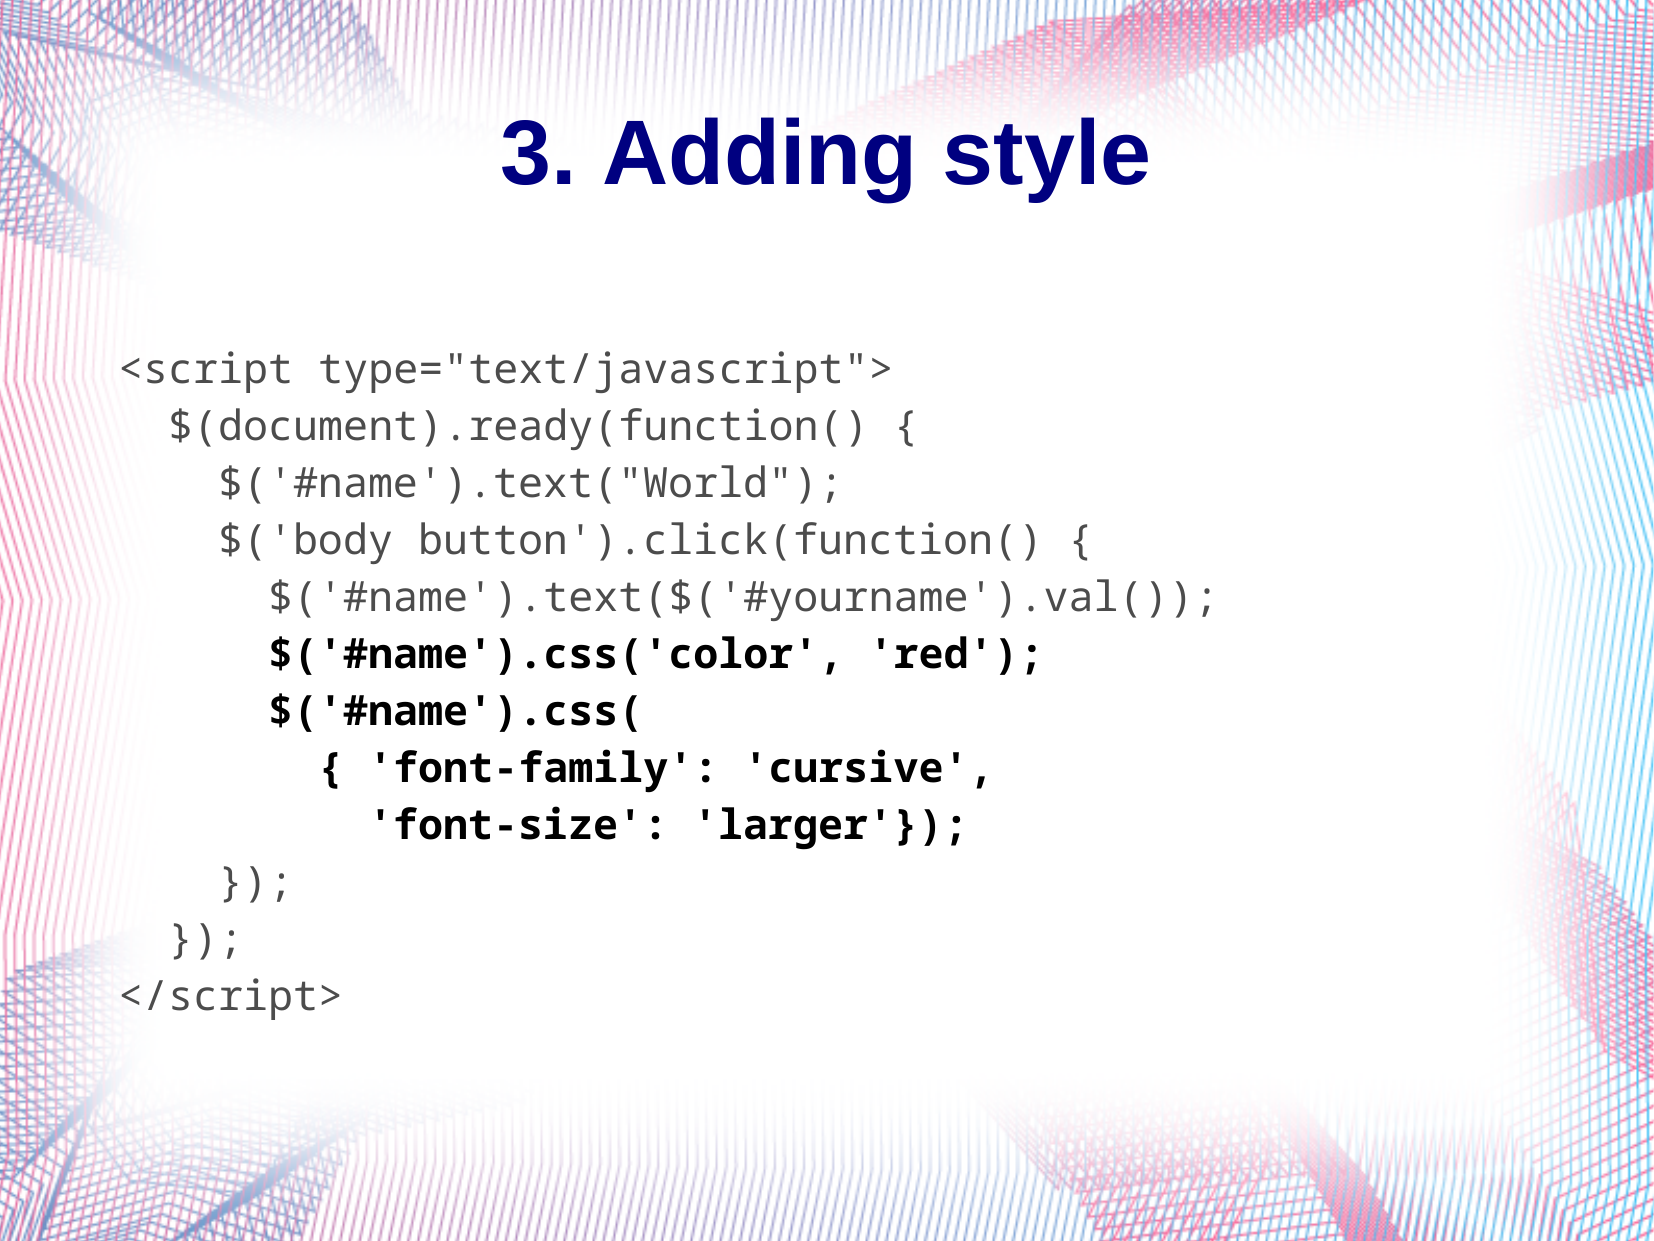

# 3. Adding style
<script type="text/javascript">
 $(document).ready(function() {
 $('#name').text("World");
 $('body button').click(function() {
 $('#name').text($('#yourname').val());
 $('#name').css('color', 'red');
 $('#name').css(
 { 'font-family': 'cursive',
 'font-size': 'larger'});
 });
 });
</script>